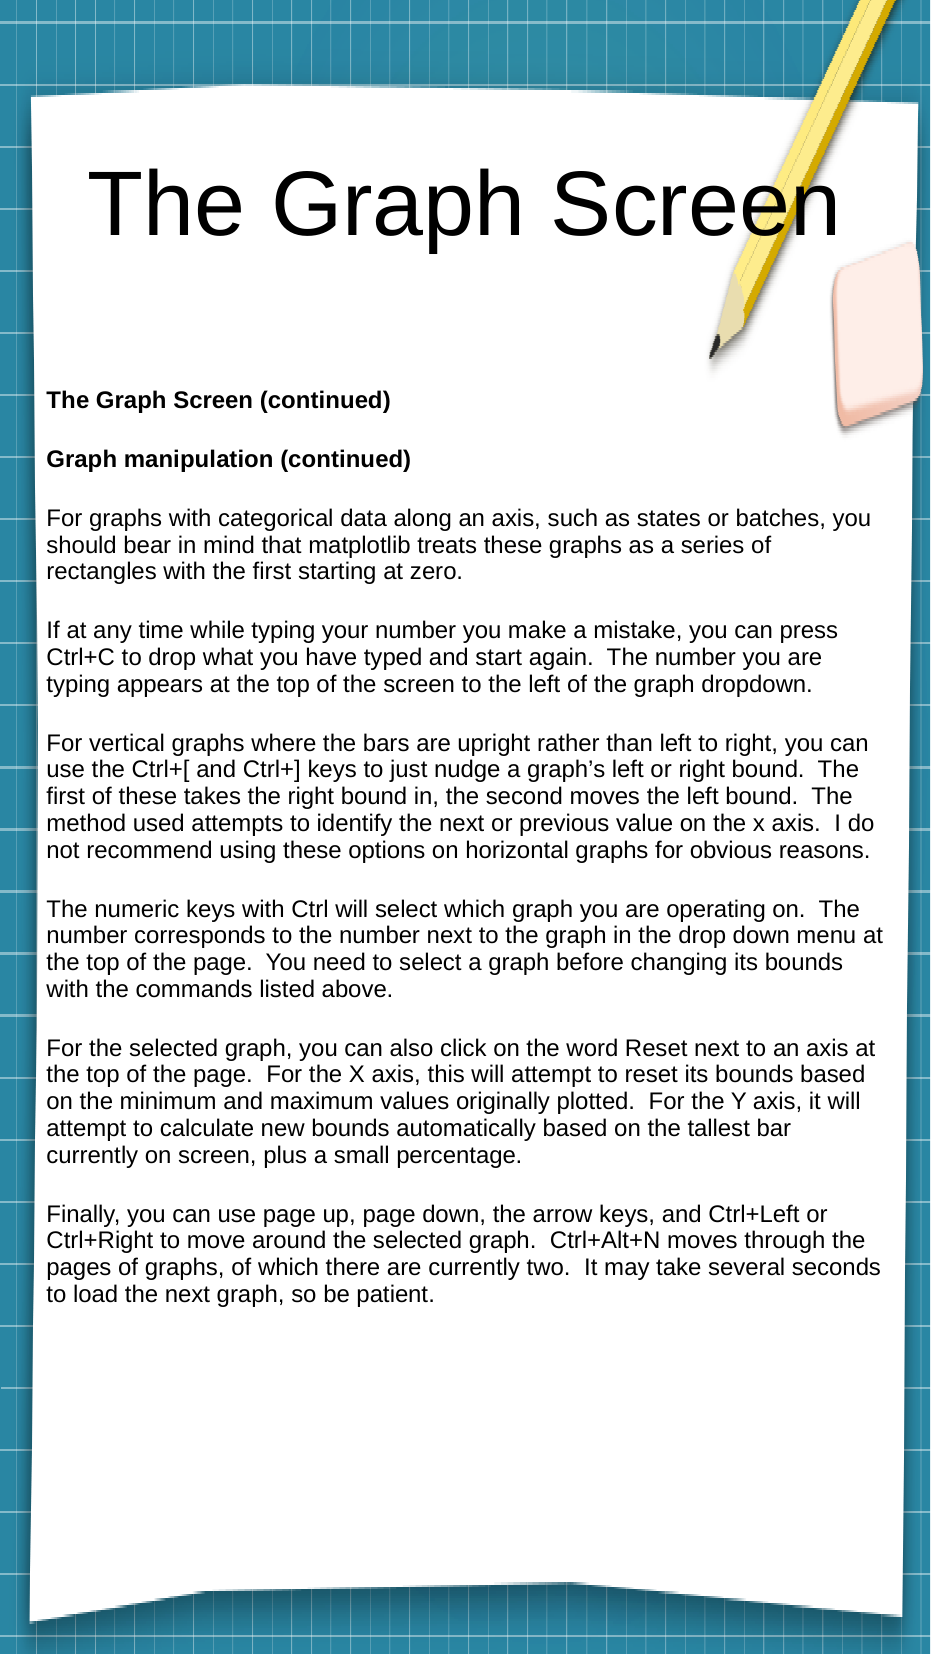

# The Graph Screen
The Graph Screen (continued)
Graph manipulation (continued)
For graphs with categorical data along an axis, such as states or batches, you should bear in mind that matplotlib treats these graphs as a series of rectangles with the first starting at zero.
If at any time while typing your number you make a mistake, you can press Ctrl+C to drop what you have typed and start again. The number you are typing appears at the top of the screen to the left of the graph dropdown.
For vertical graphs where the bars are upright rather than left to right, you can use the Ctrl+[ and Ctrl+] keys to just nudge a graph’s left or right bound. The first of these takes the right bound in, the second moves the left bound. The method used attempts to identify the next or previous value on the x axis. I do not recommend using these options on horizontal graphs for obvious reasons.
The numeric keys with Ctrl will select which graph you are operating on. The number corresponds to the number next to the graph in the drop down menu at the top of the page. You need to select a graph before changing its bounds with the commands listed above.
For the selected graph, you can also click on the word Reset next to an axis at the top of the page. For the X axis, this will attempt to reset its bounds based on the minimum and maximum values originally plotted. For the Y axis, it will attempt to calculate new bounds automatically based on the tallest bar currently on screen, plus a small percentage.
Finally, you can use page up, page down, the arrow keys, and Ctrl+Left or Ctrl+Right to move around the selected graph. Ctrl+Alt+N moves through the pages of graphs, of which there are currently two. It may take several seconds to load the next graph, so be patient.